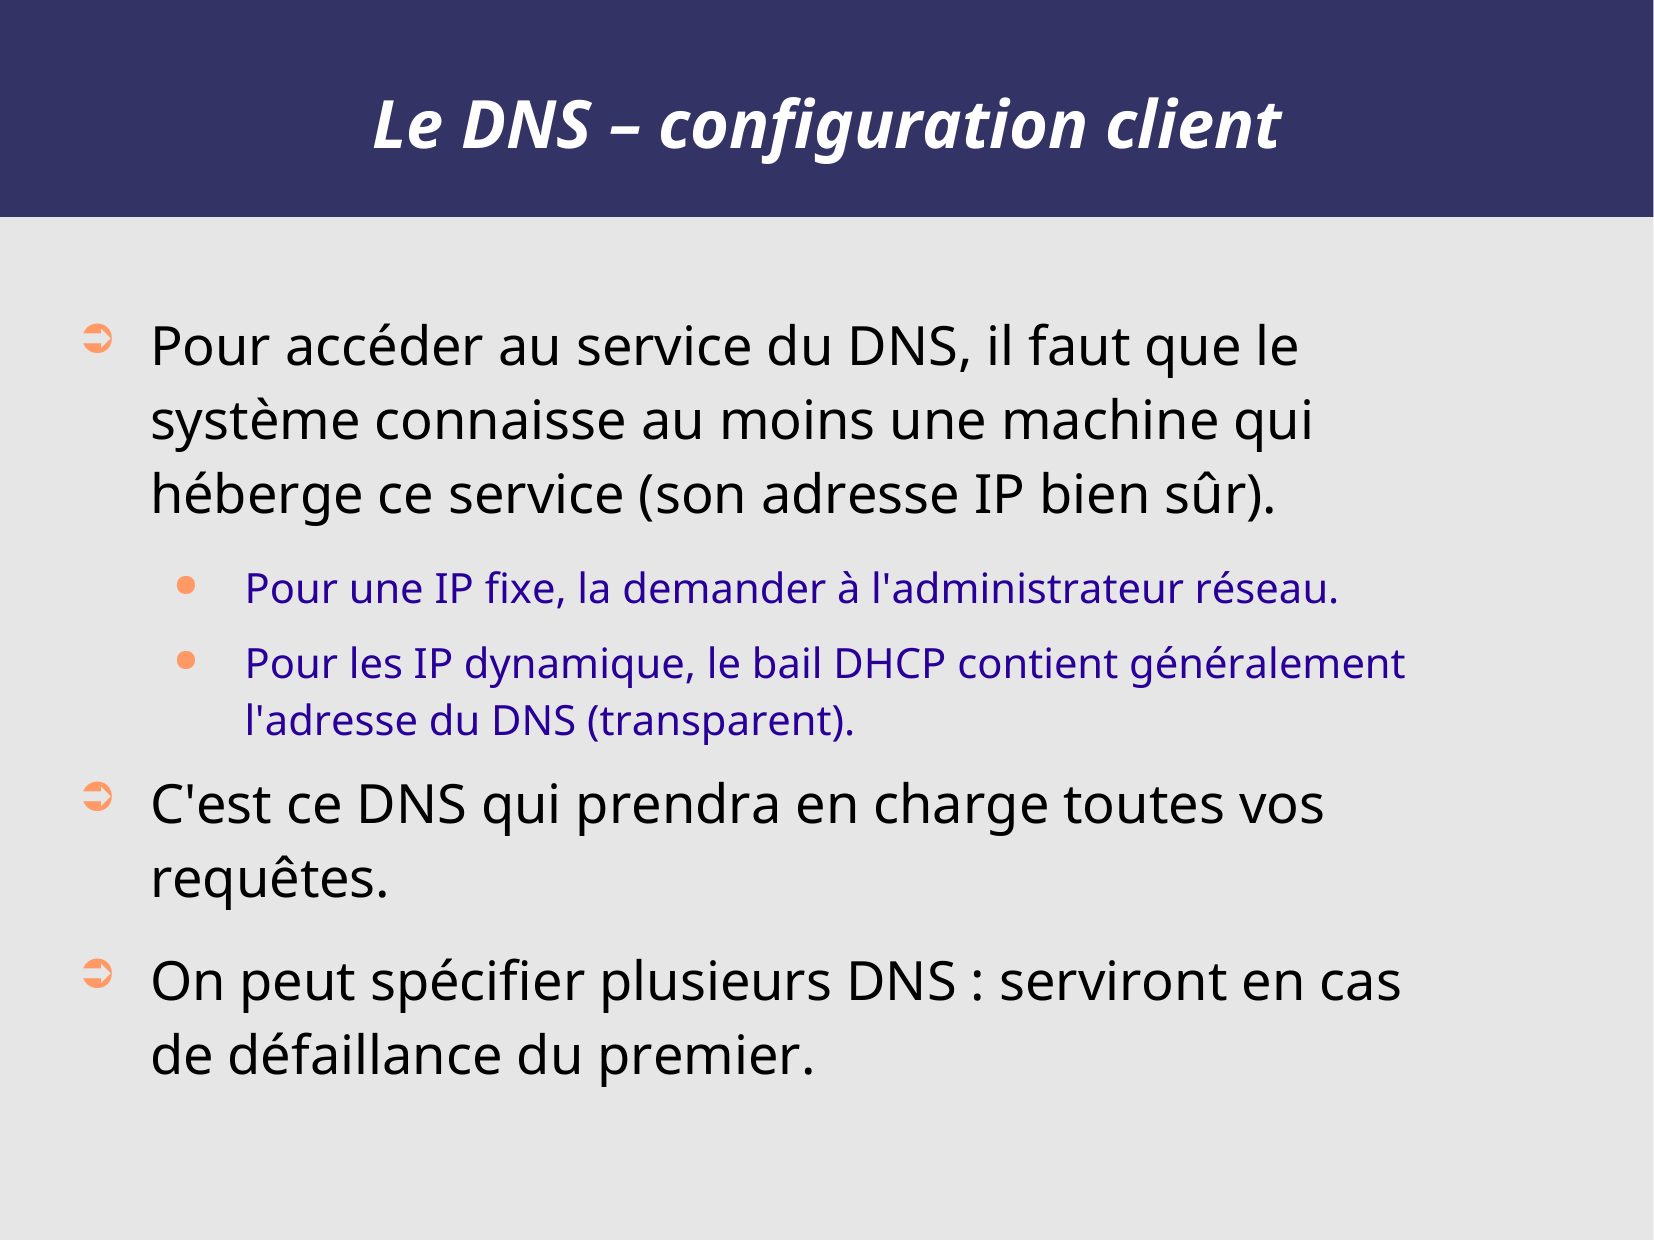

# Le DNS – configuration client
Pour accéder au service du DNS, il faut que le système connaisse au moins une machine qui héberge ce service (son adresse IP bien sûr).
Pour une IP fixe, la demander à l'administrateur réseau.
Pour les IP dynamique, le bail DHCP contient généralement l'adresse du DNS (transparent).
C'est ce DNS qui prendra en charge toutes vos requêtes.
On peut spécifier plusieurs DNS : serviront en cas de défaillance du premier.